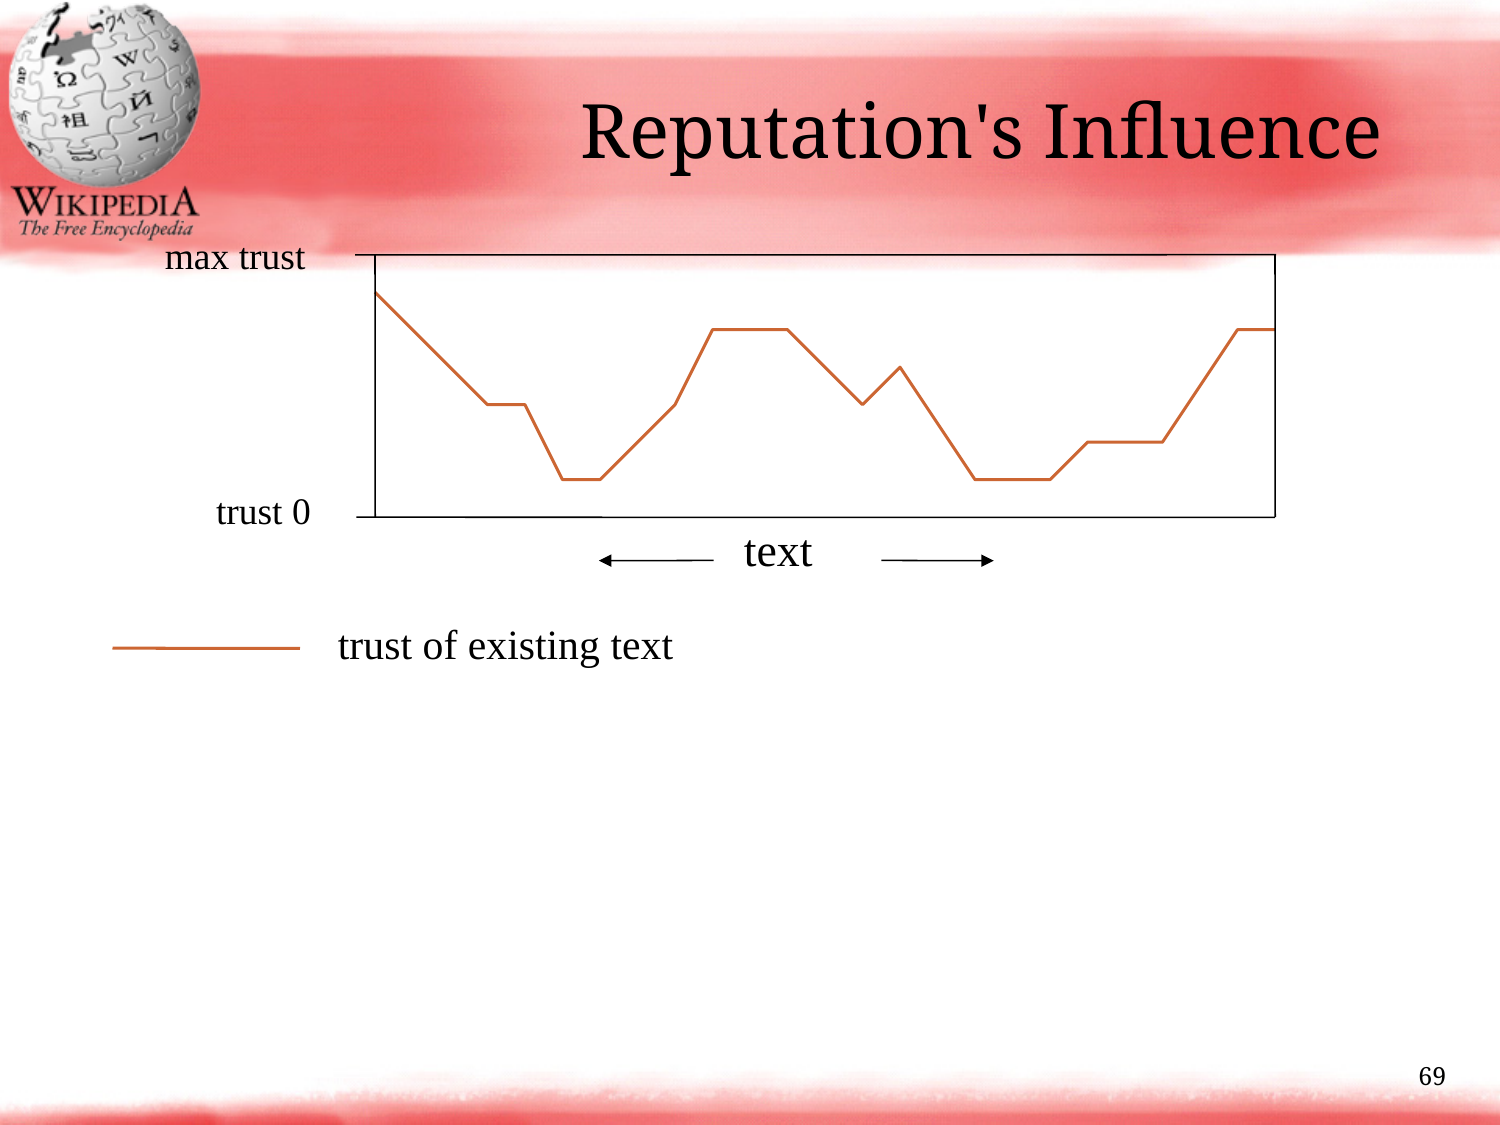

# Reputation's Influence
max trust
trust 0
text
trust of existing text
69